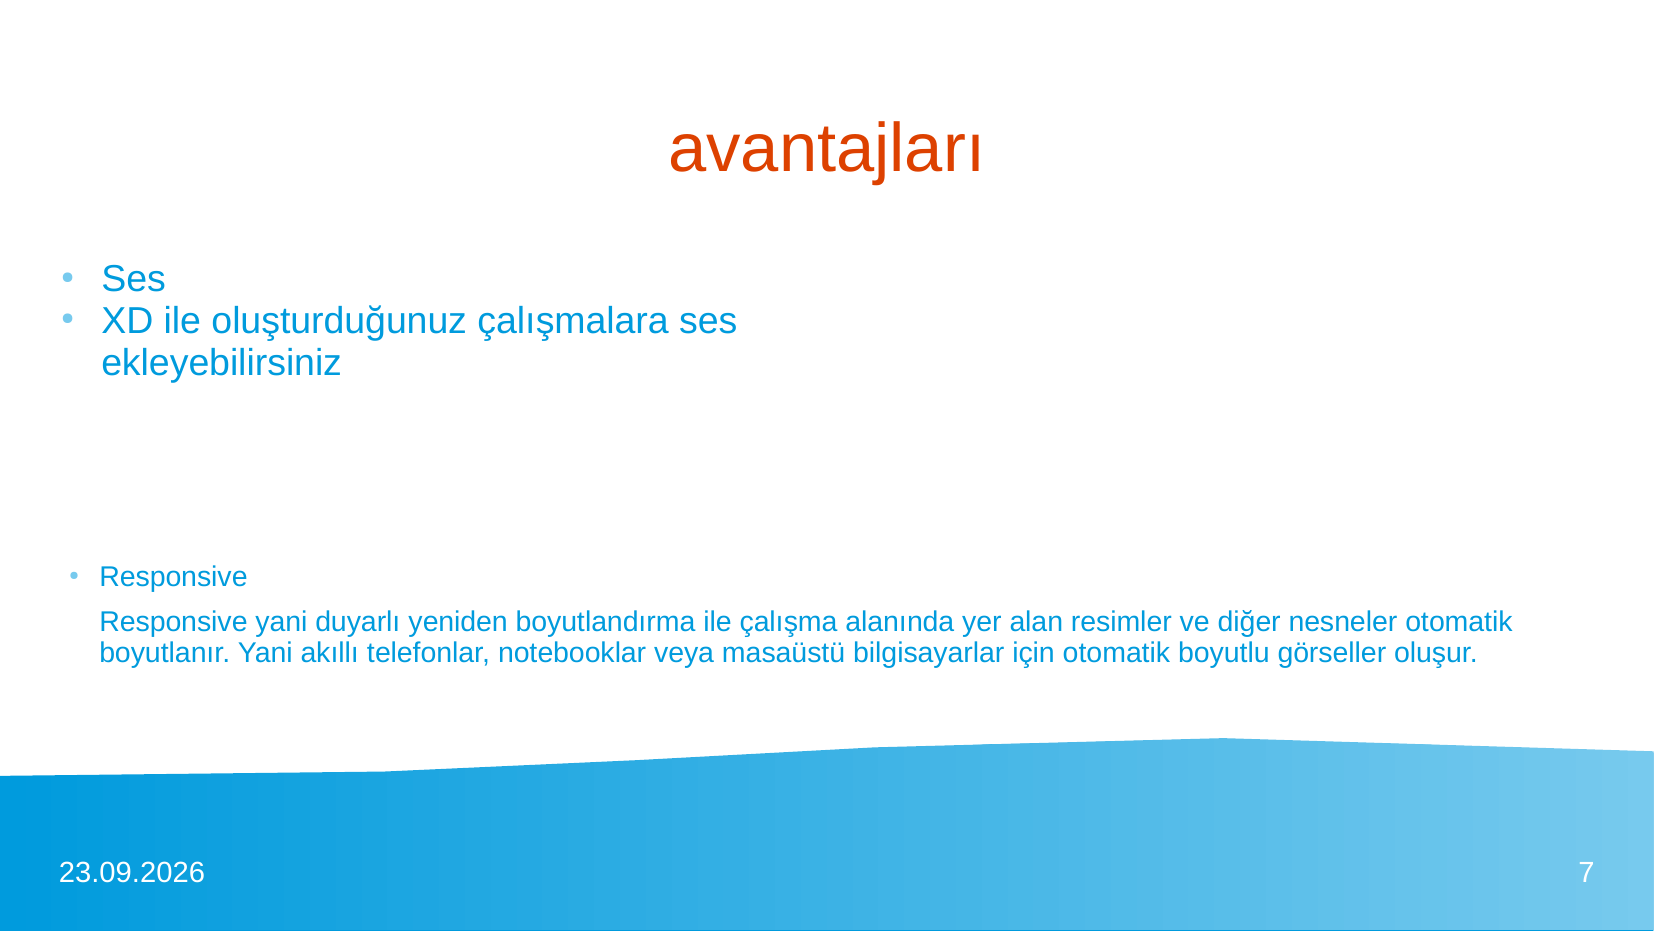

# avantajları
Ses
XD ile oluşturduğunuz çalışmalara ses ekleyebilirsiniz
Responsive
Responsive yani duyarlı yeniden boyutlandırma ile çalışma alanında yer alan resimler ve diğer nesneler otomatik boyutlanır. Yani akıllı telefonlar, notebooklar veya masaüstü bilgisayarlar için otomatik boyutlu görseller oluşur.